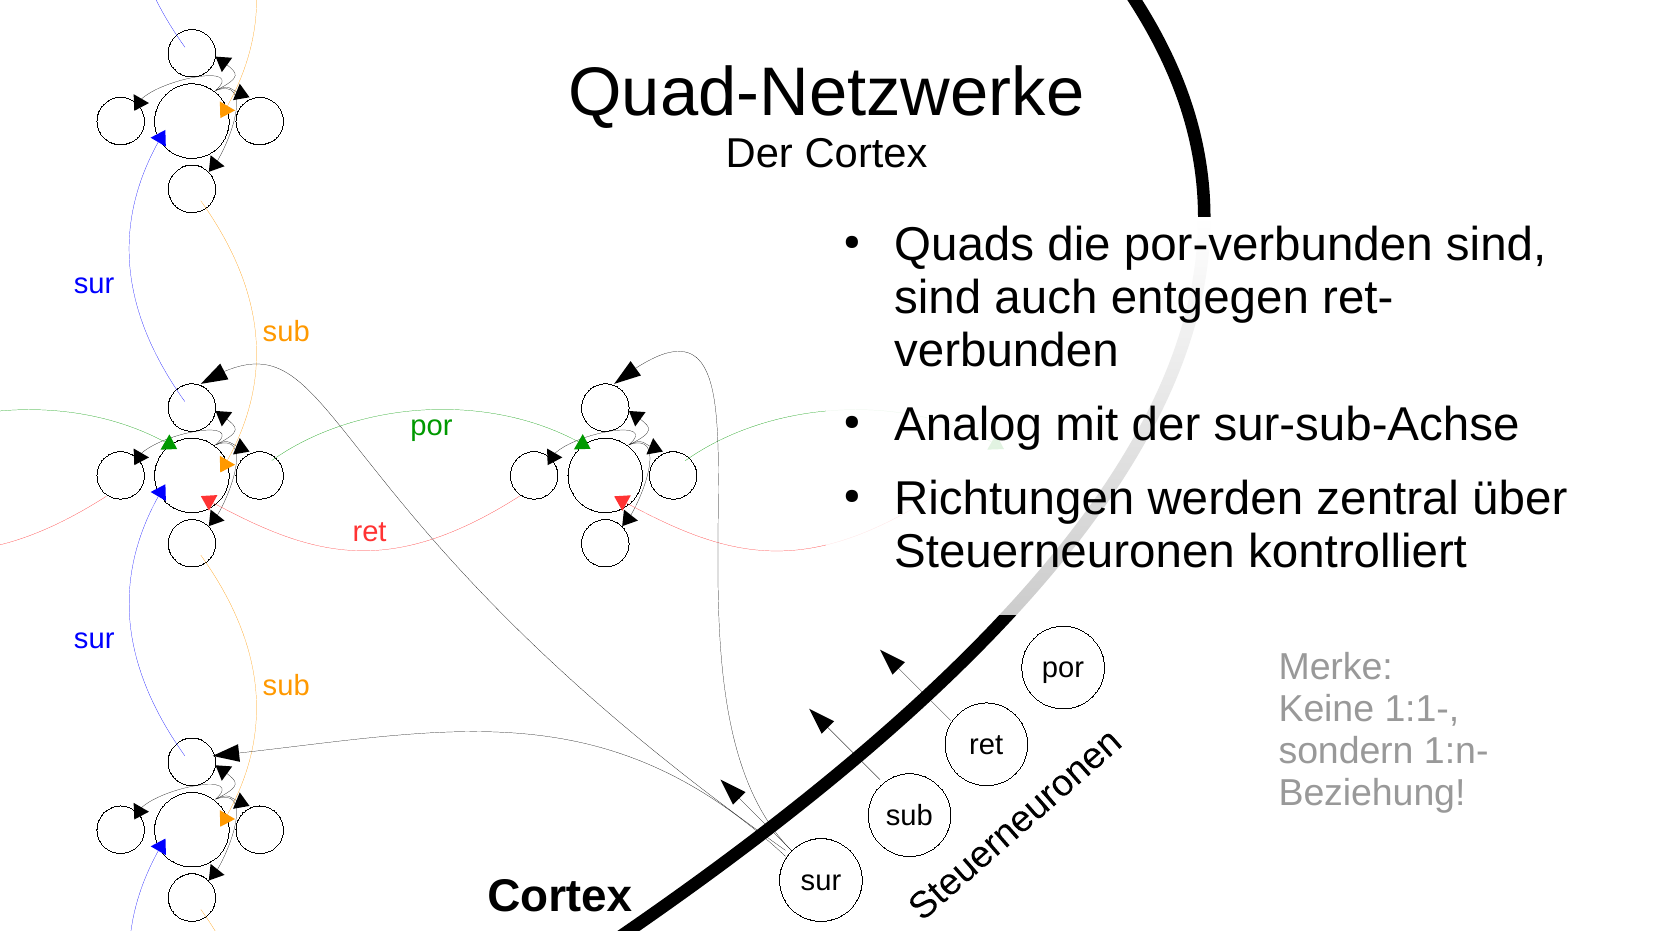

# Quad-Netzwerke Der Cortex
Quads die por-verbunden sind, sind auch entgegen ret-verbunden
Analog mit der sur-sub-Achse
Richtungen werden zentral über Steuerneuronen kontrolliert
sur
sub
por
ret
sur
por
Merke:
Keine 1:1-,
sondern 1:n-
Beziehung!
sub
ret
sub
sur
sur
Cortex